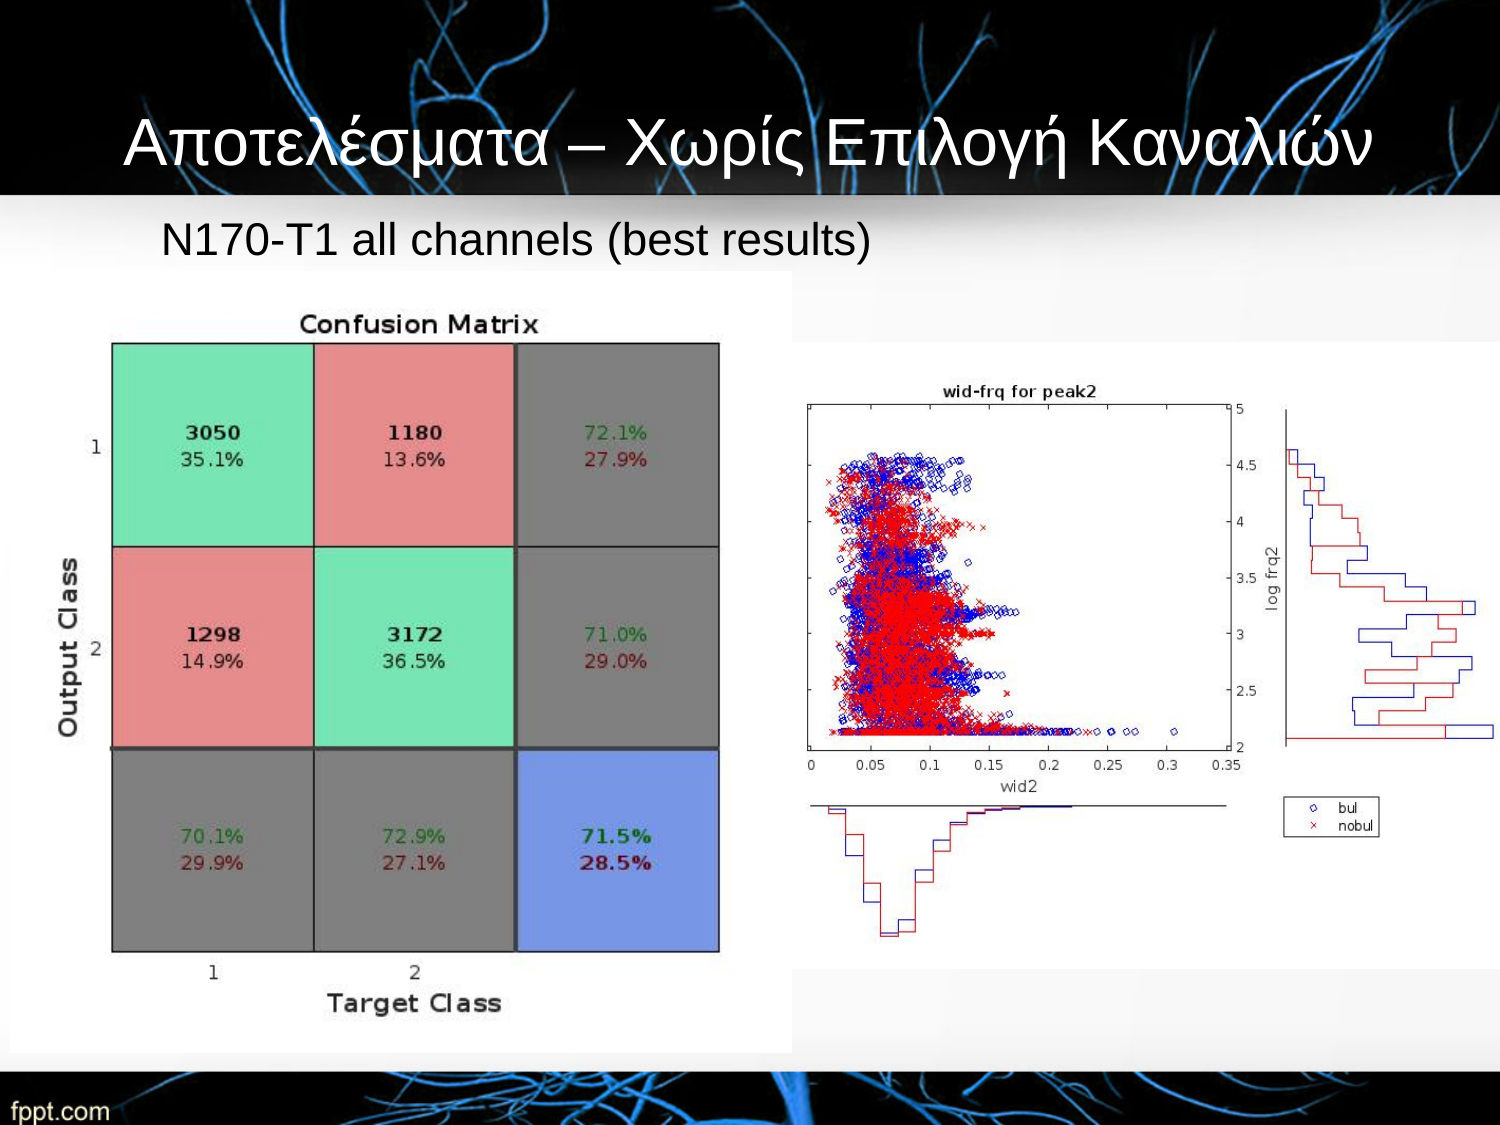

# Αποτελέσματα – Χωρίς Επιλογή Καναλιών
Ν170-Τ1 all channels (best results)